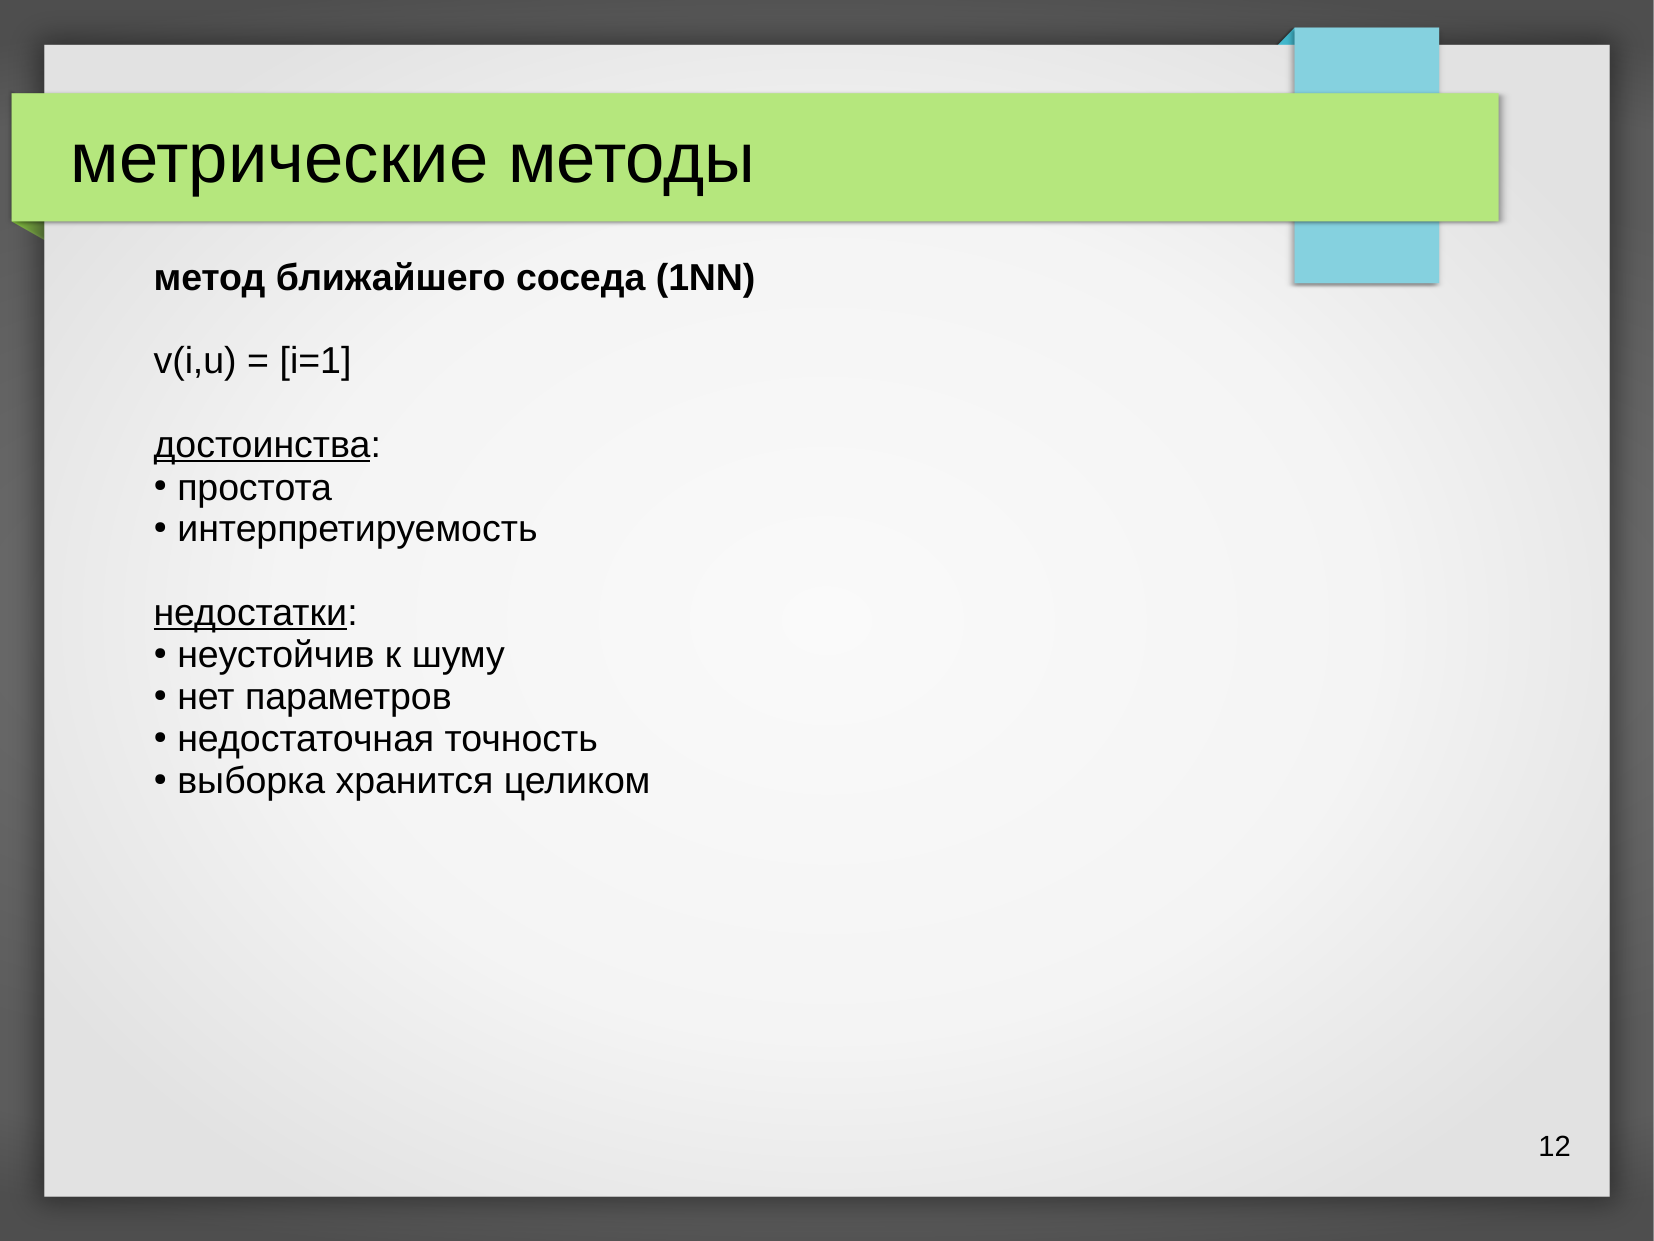

# метрические методы
метод ближайшего соседа (1NN)
v(i,u) = [i=1]
достоинства:
 простота
 интерпретируемость
недостатки:
 неустойчив к шуму
 нет параметров
 недостаточная точность
 выборка хранится целиком
12